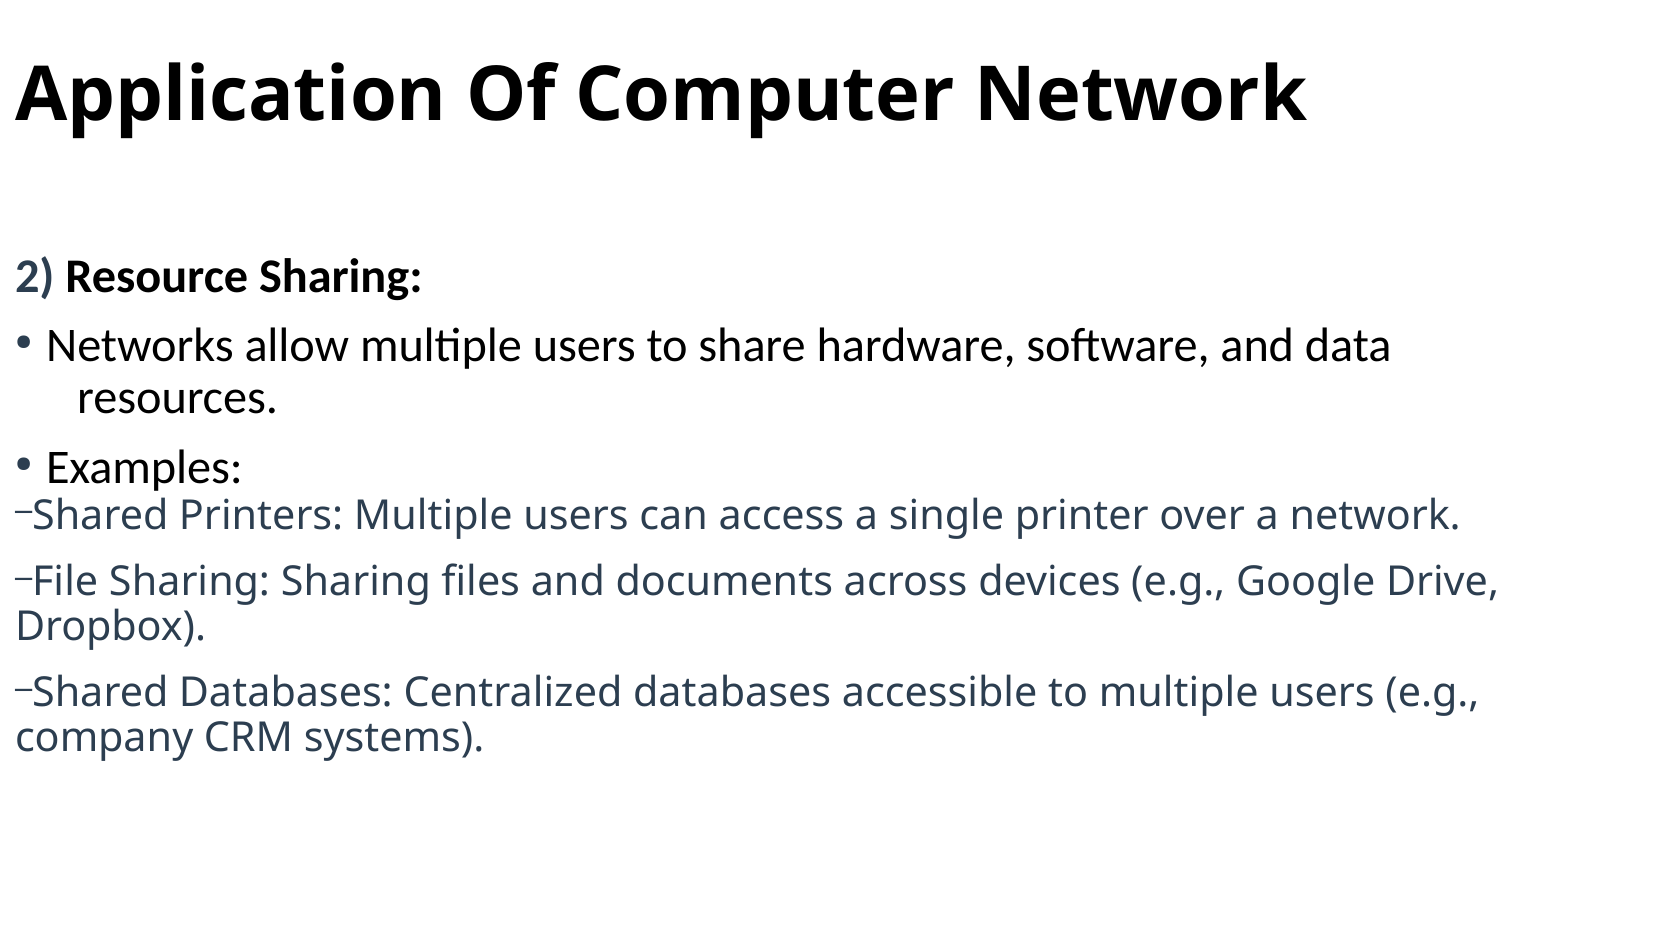

# Application Of Computer Network
 Resource Sharing:
Networks allow multiple users to share hardware, software, and data resources.
Examples:
Shared Printers: Multiple users can access a single printer over a network.
File Sharing: Sharing files and documents across devices (e.g., Google Drive, Dropbox).
Shared Databases: Centralized databases accessible to multiple users (e.g., company CRM systems).